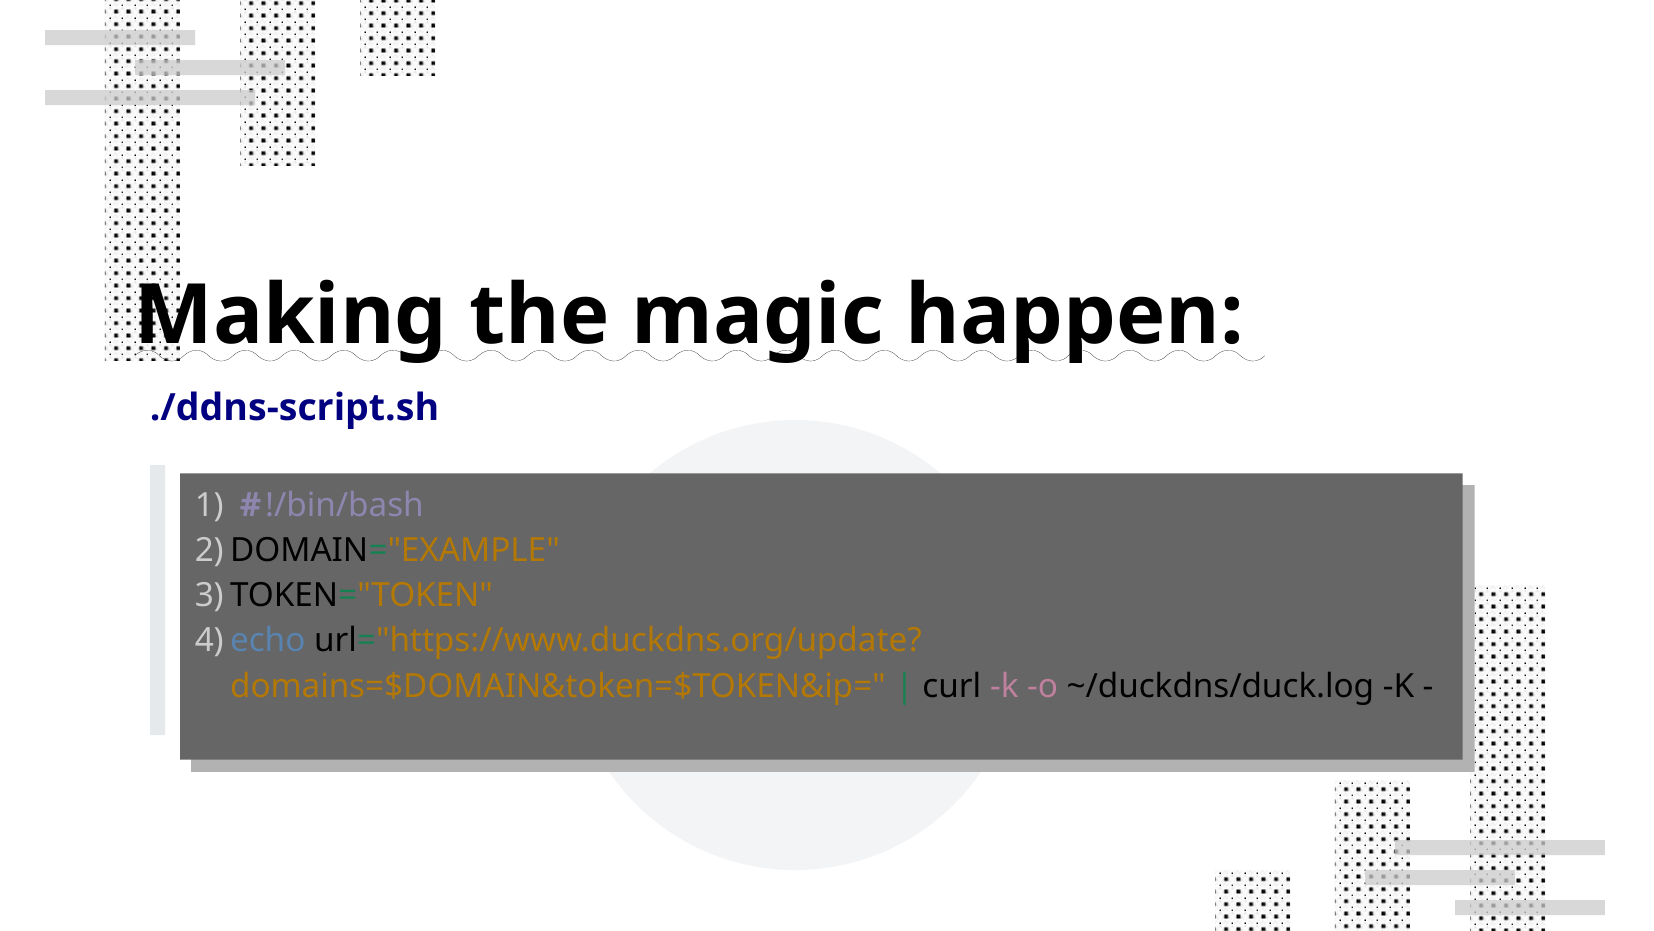

Making the magic happen:
./ddns-script.sh
 !/bin/bash
DOMAIN="EXAMPLE"
TOKEN="TOKEN"
echo url="https://www.duckdns.org/update? 	domains=$DOMAIN&token=$TOKEN&ip=" | curl -k -o ~/duckdns/duck.log -K -
#